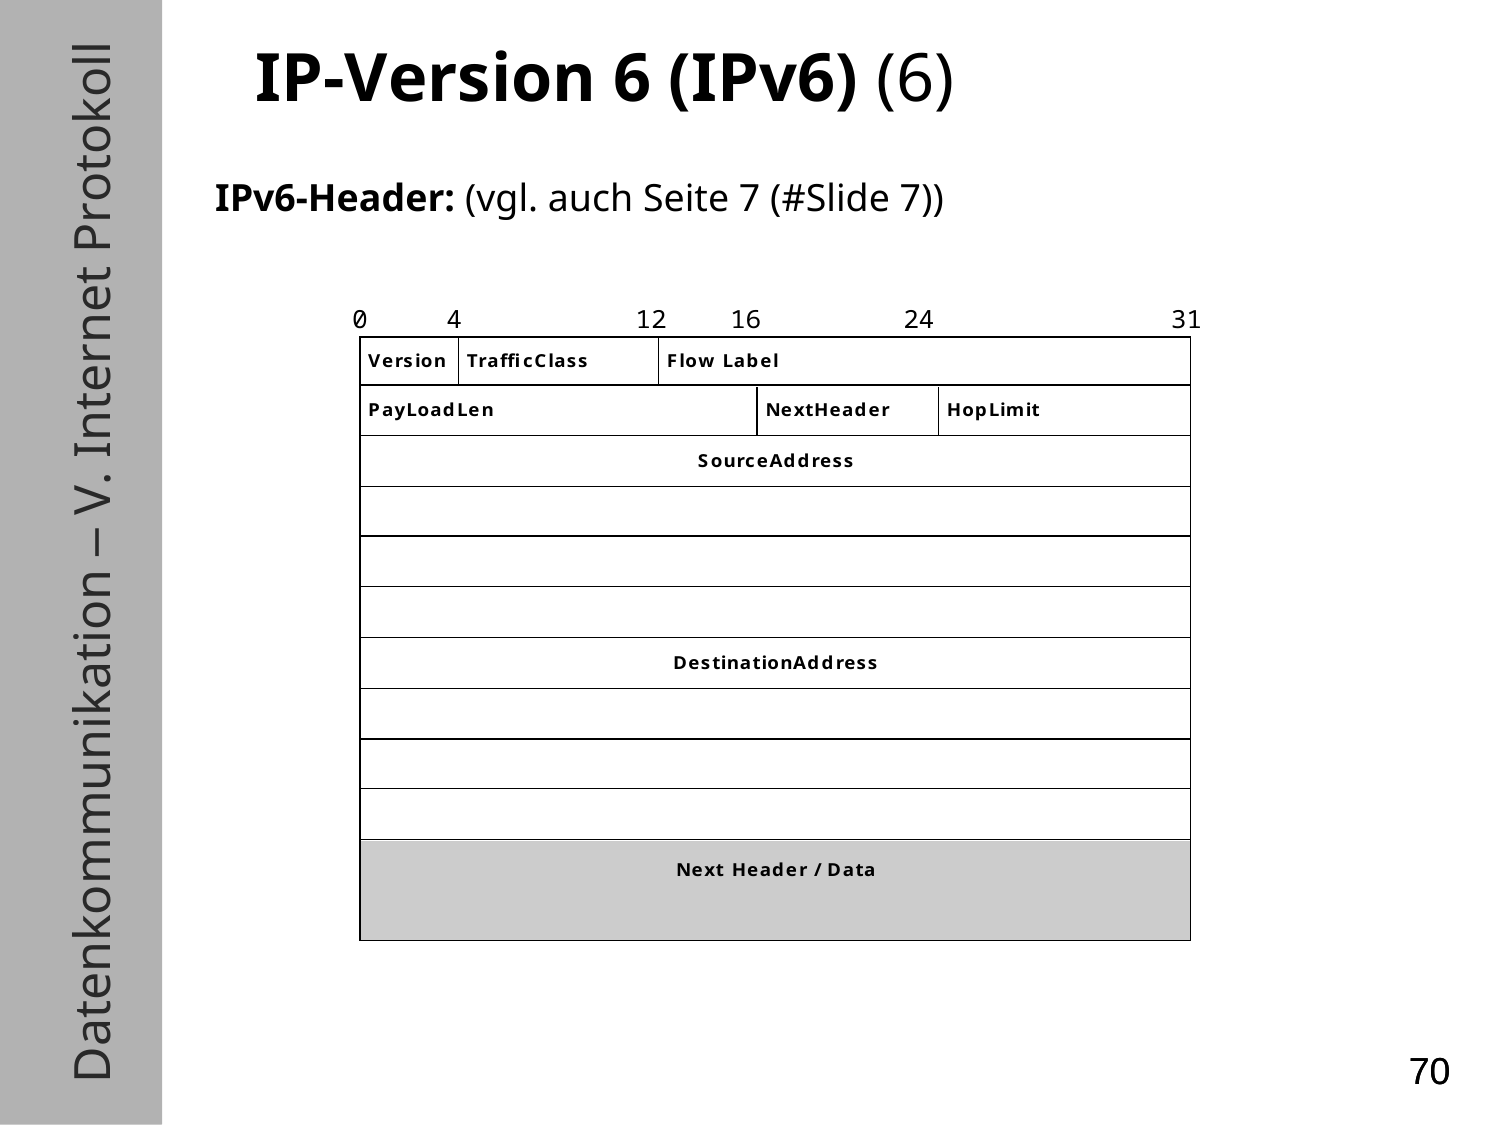

IP-Version 6 (IPv6) (6)
IPv6-Header: (vgl. auch Seite 7 (#Slide 7))
Datenkommunikation – V. Internet Protokoll